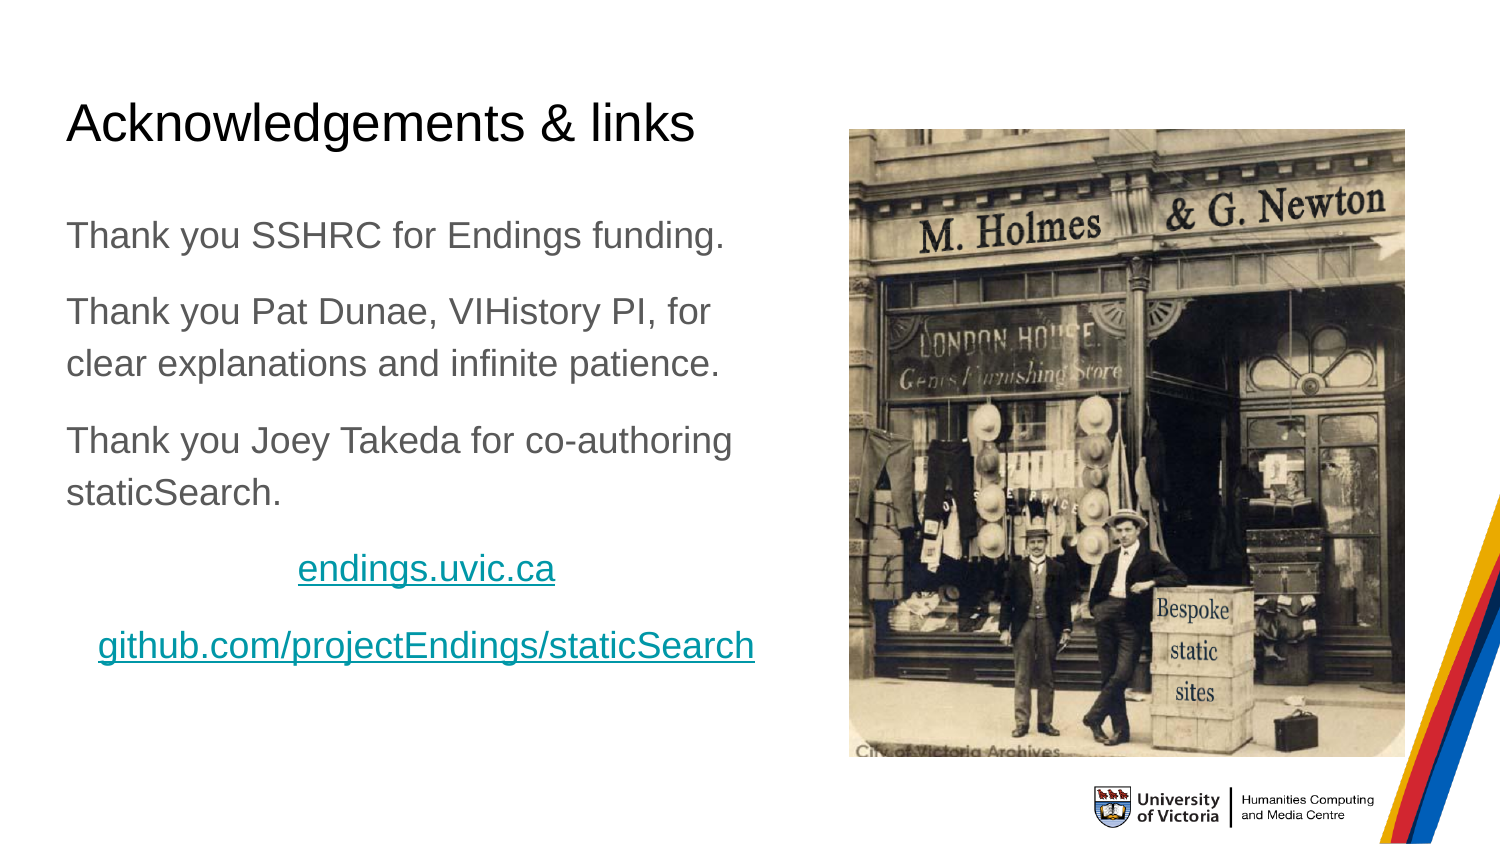

# Acknowledgements & links
Thank you SSHRC for Endings funding.
Thank you Pat Dunae, VIHistory PI, for clear explanations and infinite patience.
Thank you Joey Takeda for co-authoring staticSearch.
endings.uvic.ca
github.com/projectEndings/staticSearch